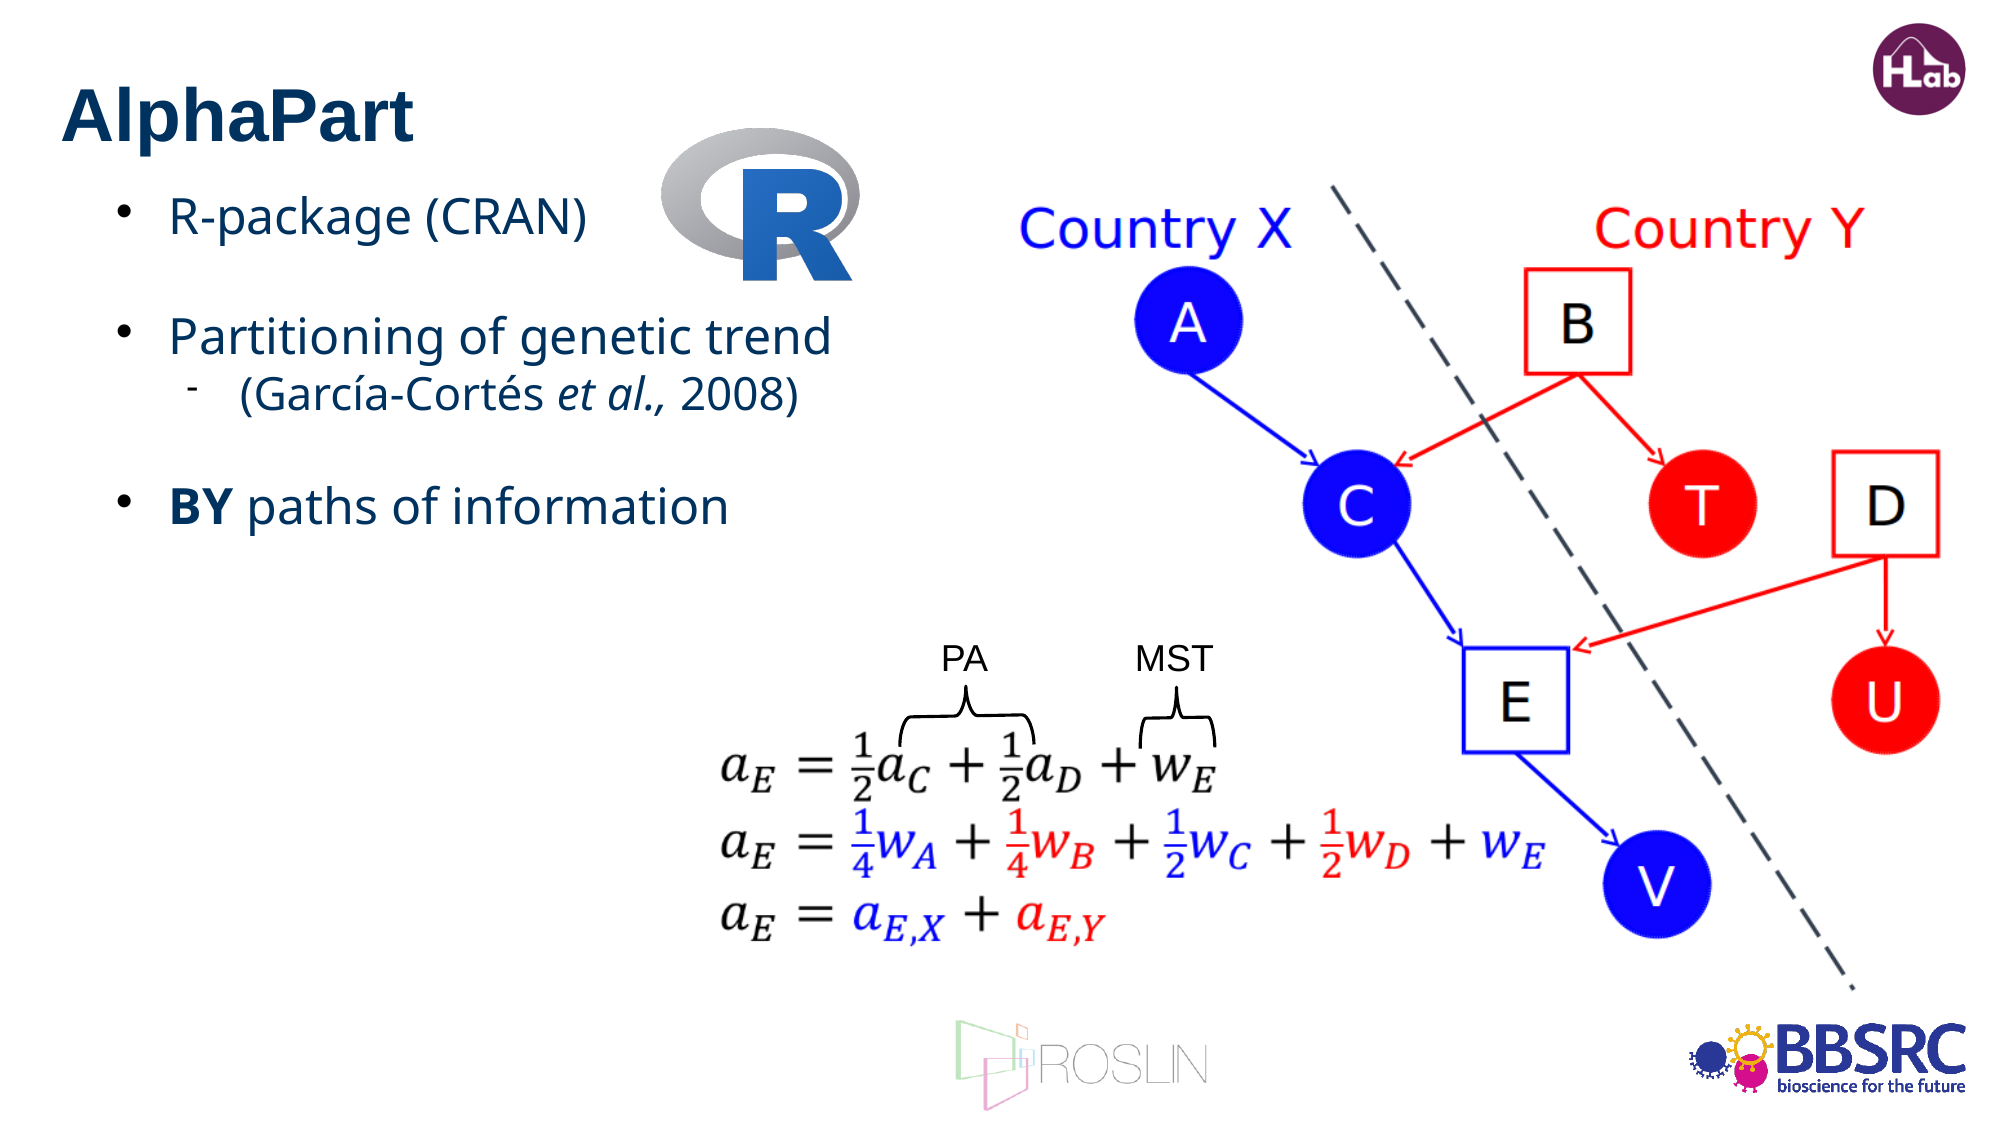

AlphaPart
R-package (CRAN)
Partitioning of genetic trend
(García-Cortés et al., 2008)
BY paths of information
 PA
 MST